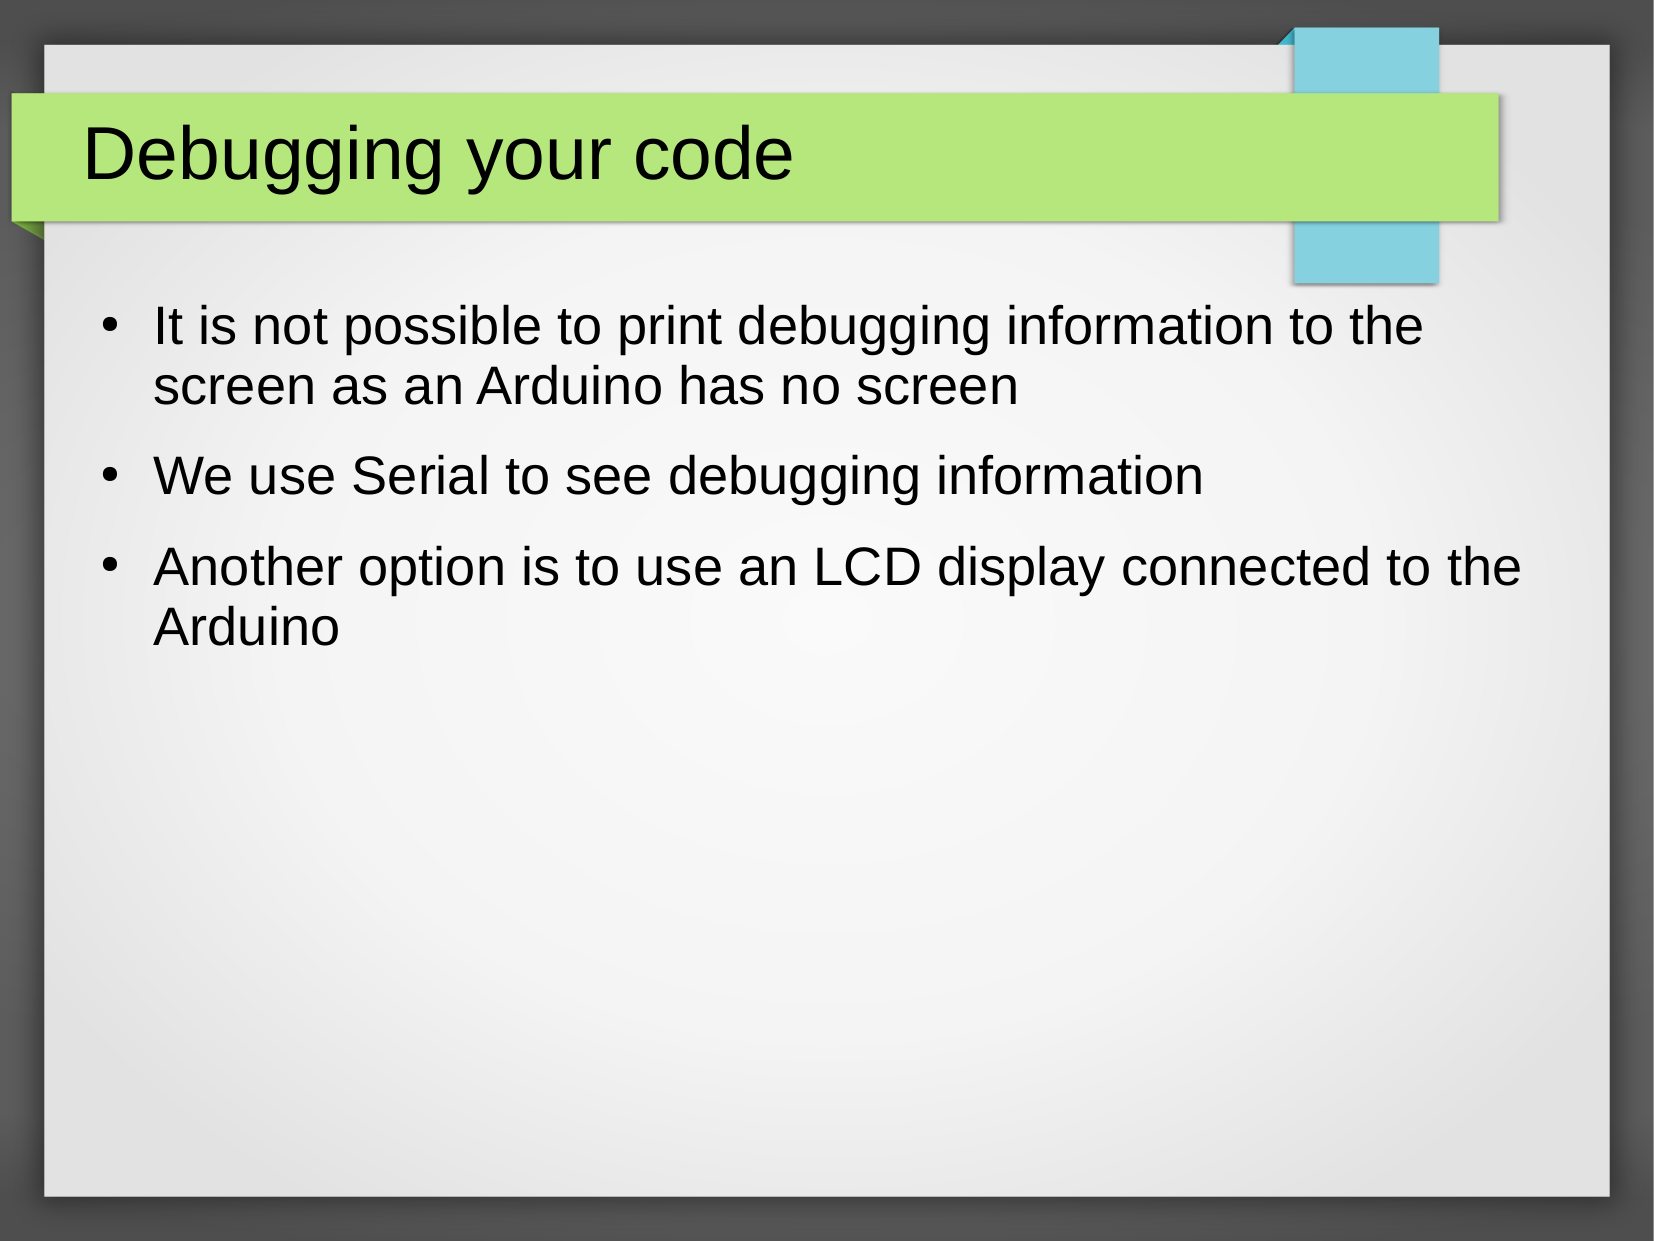

# Debugging your code
It is not possible to print debugging information to the screen as an Arduino has no screen
We use Serial to see debugging information
Another option is to use an LCD display connected to the Arduino